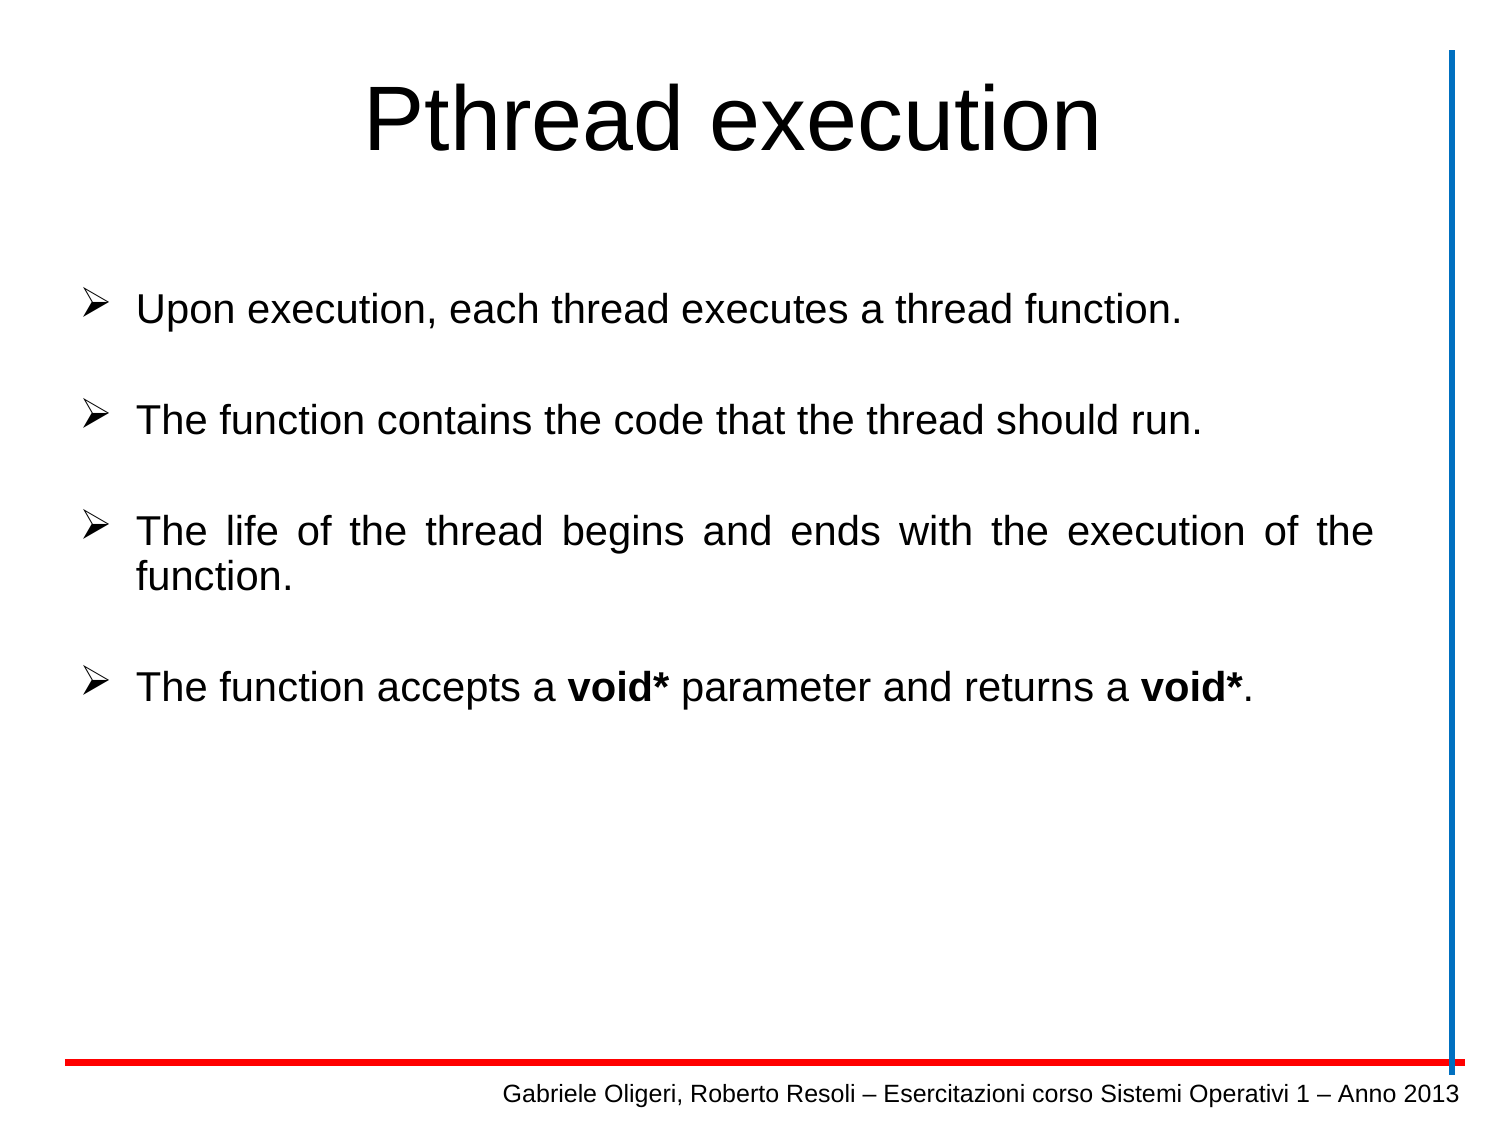

# Pthread execution
Upon execution, each thread executes a thread function.
The function contains the code that the thread should run.
The life of the thread begins and ends with the execution of the function.
The function accepts a void* parameter and returns a void*.